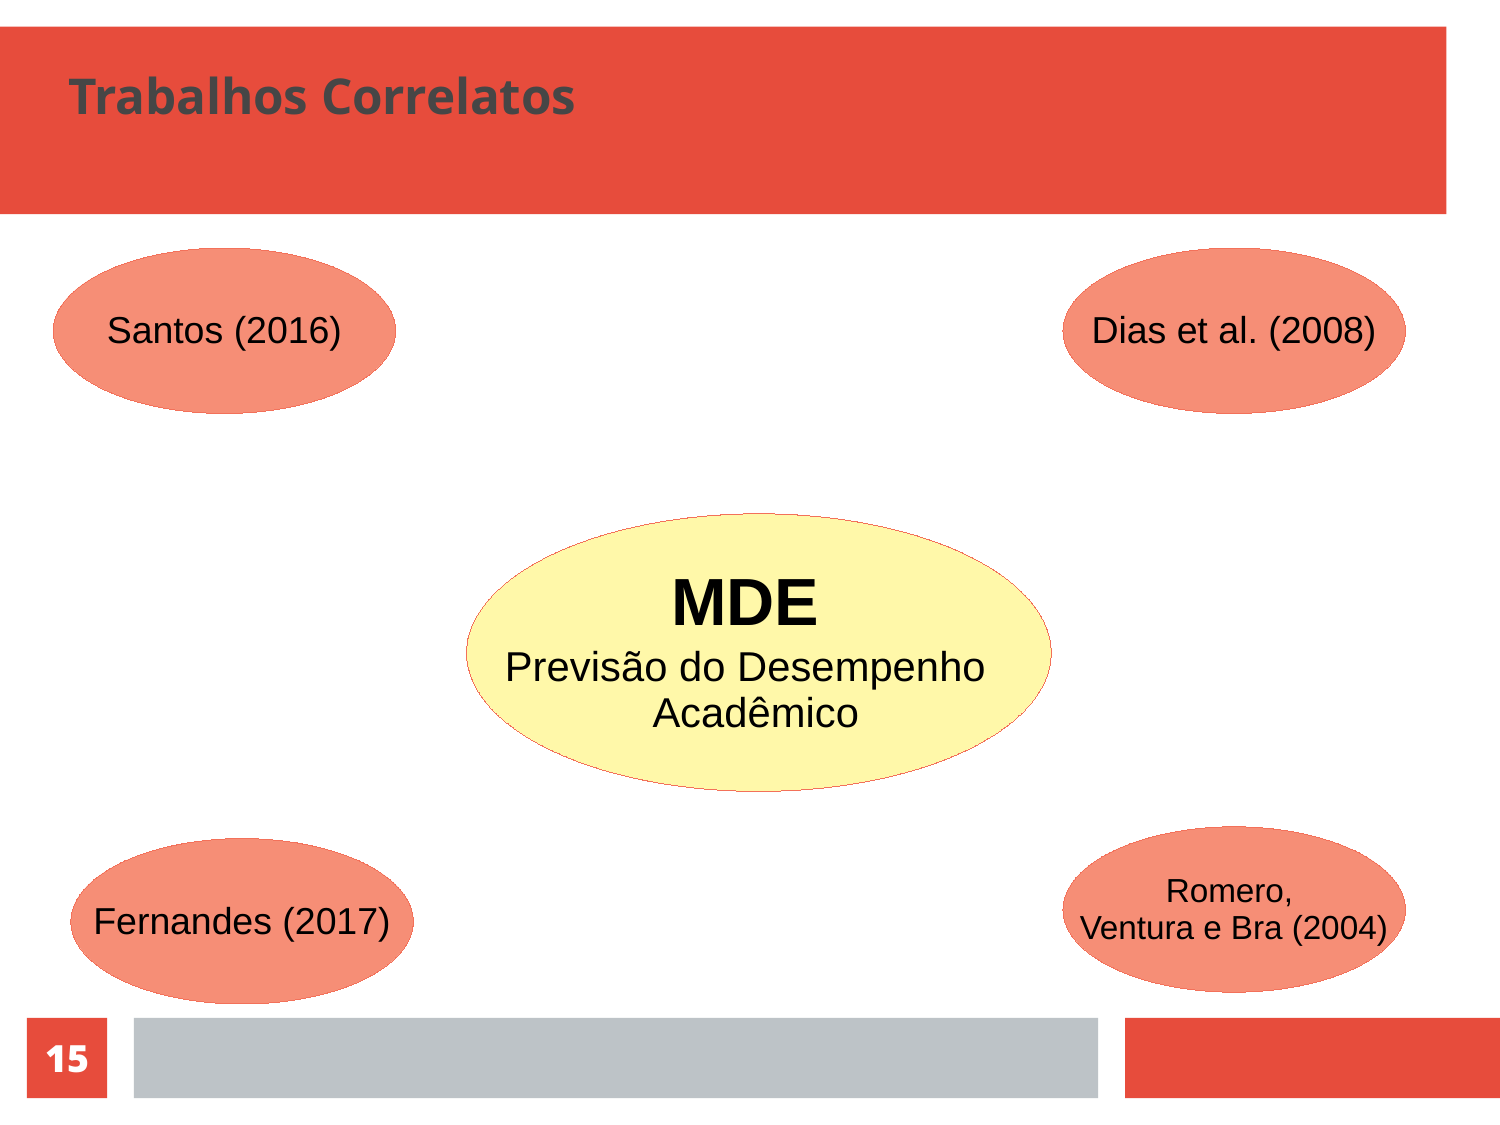

# Trabalhos Correlatos
Santos (2016)
Dias et al. (2008)
		 MDE
Previsão do Desempenho 		Acadêmico
Romero,
Ventura e Bra (2004)
Fernandes (2017)
15